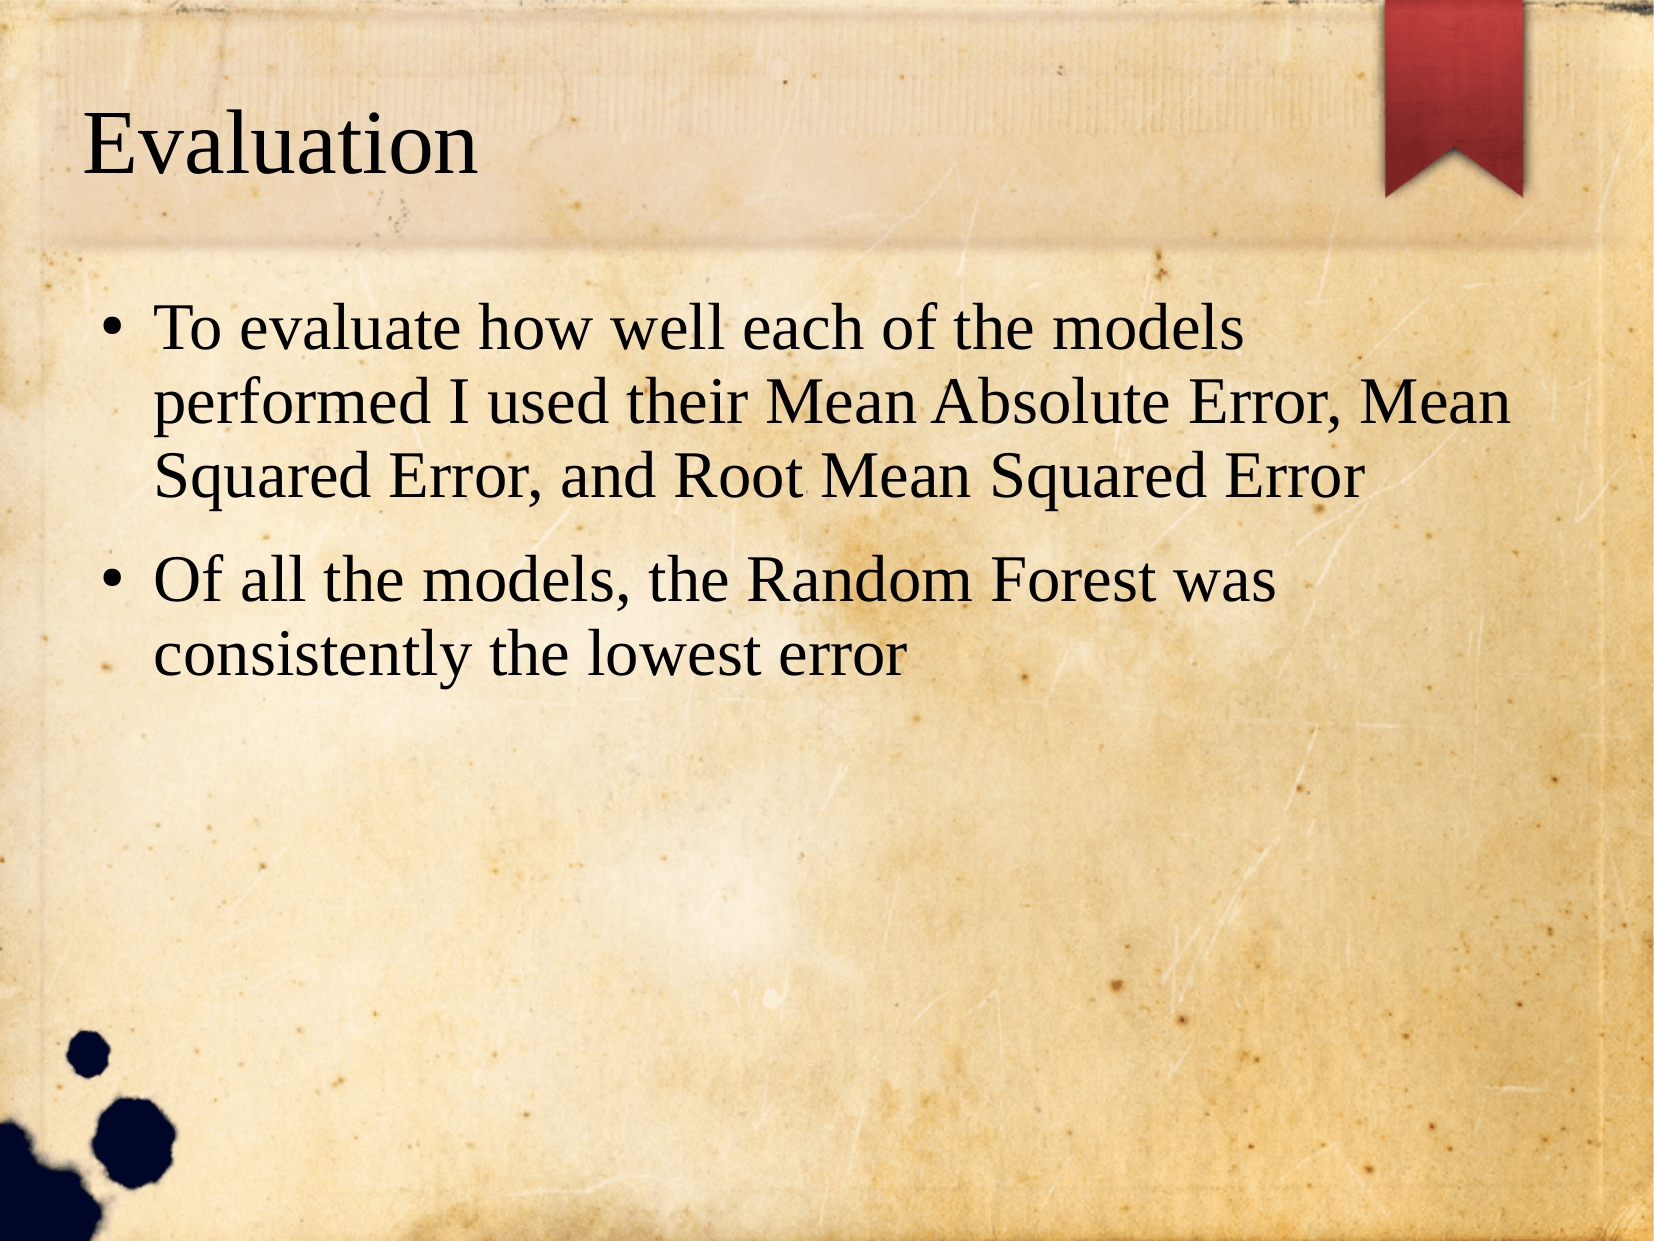

# Evaluation
To evaluate how well each of the models performed I used their Mean Absolute Error, Mean Squared Error, and Root Mean Squared Error
Of all the models, the Random Forest was consistently the lowest error